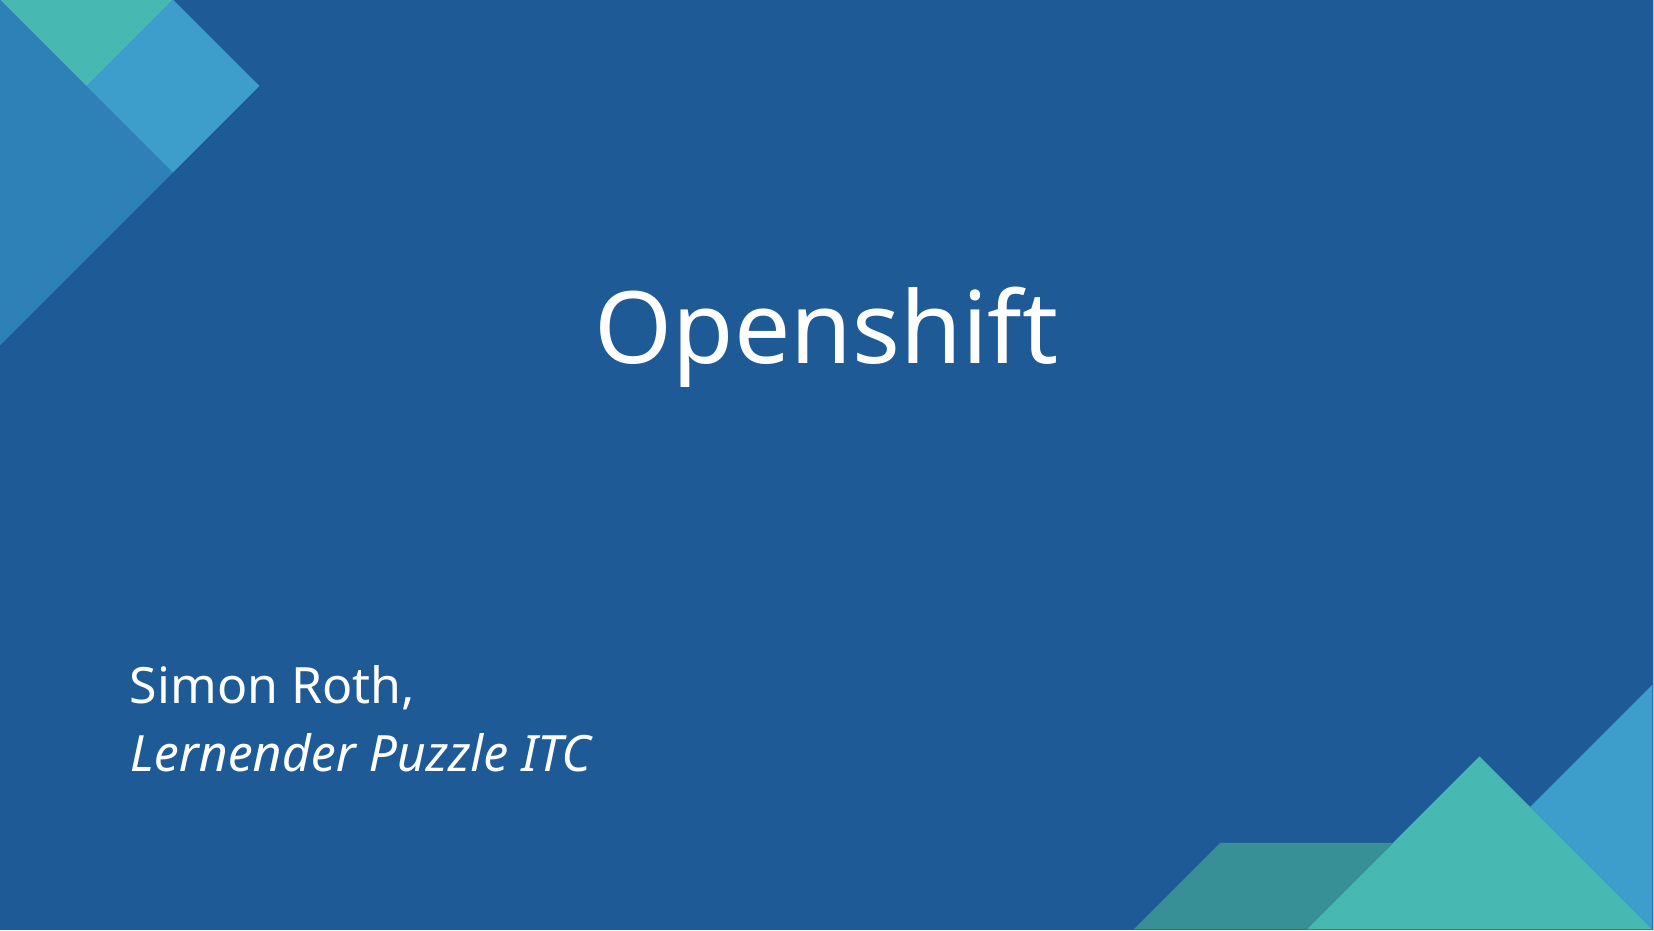

# Openshift
Simon Roth,
Lernender Puzzle ITC